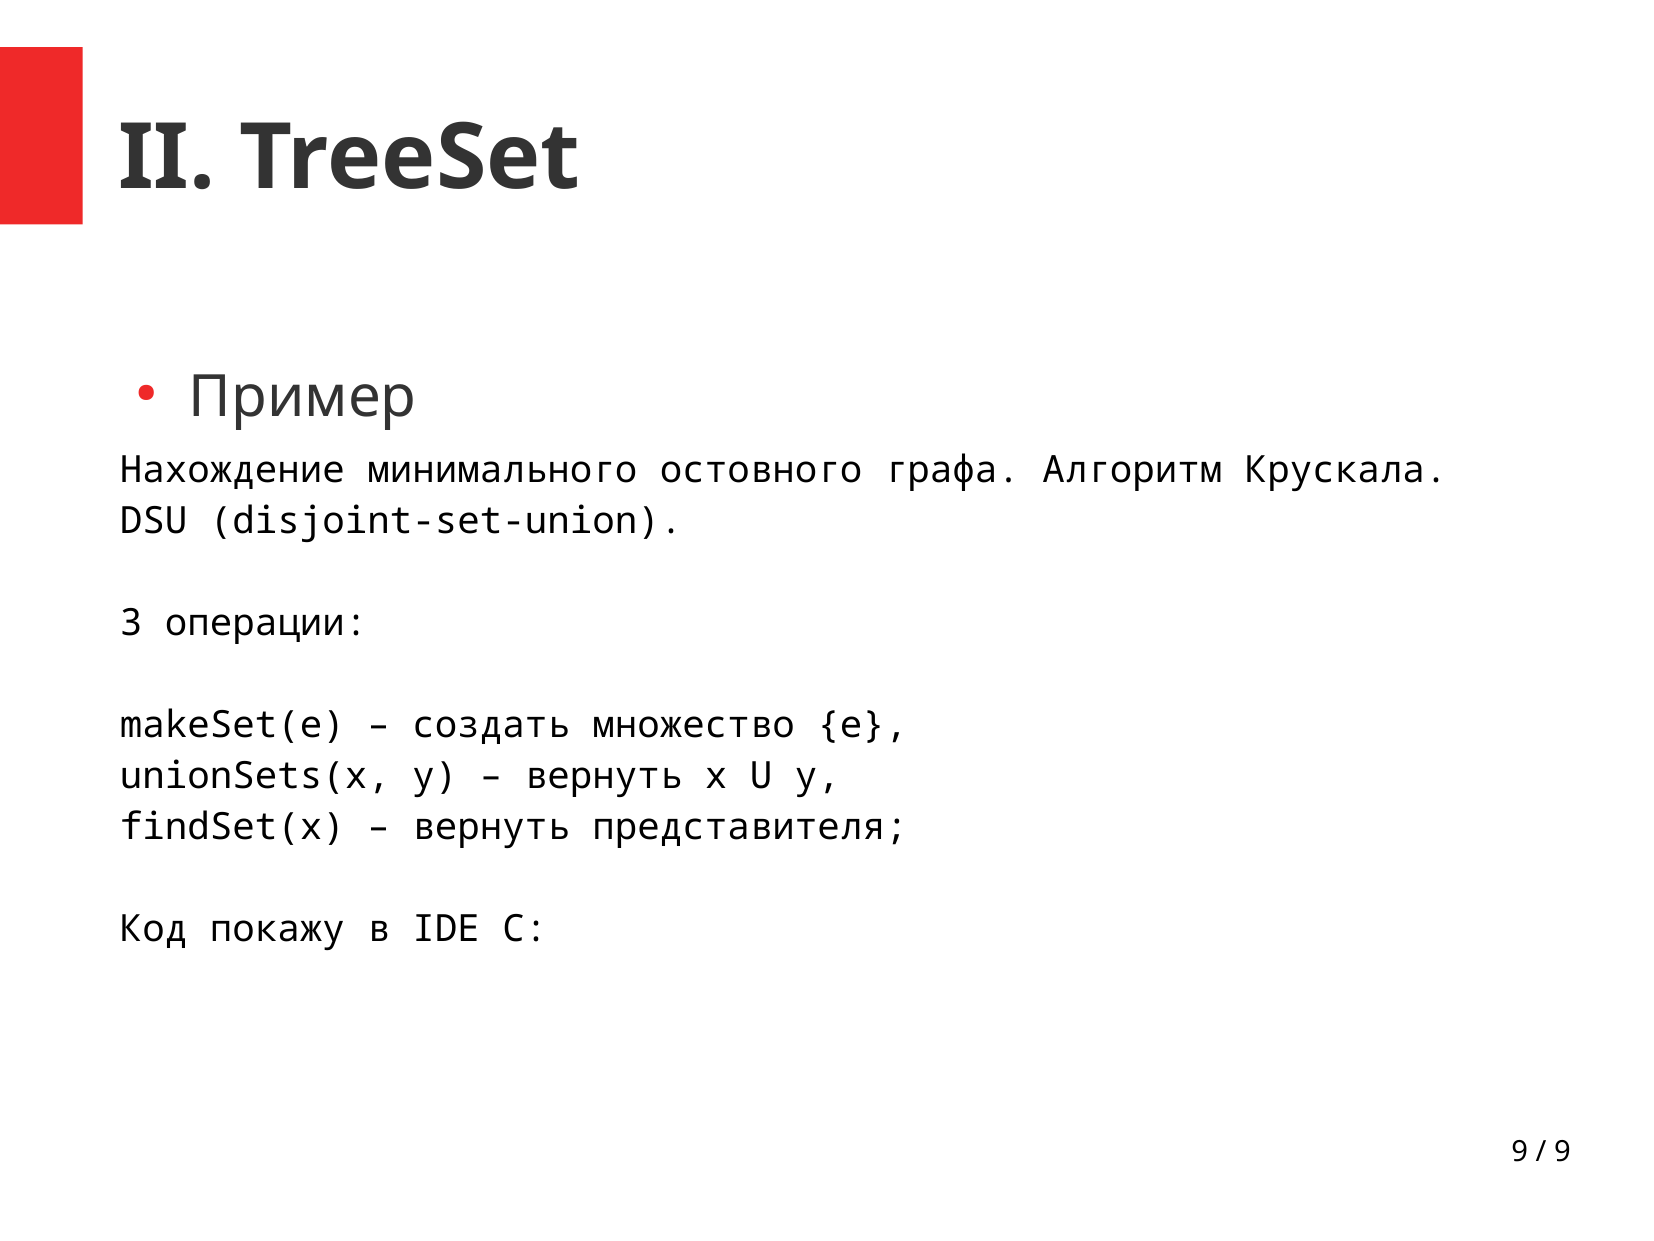

# II. TreeSet
Пример
Нахождение минимального остовного графа. Алгоритм Крускала. DSU (disjoint-set-union).
3 операции:
makeSet(e) – создать множество {e},
unionSets(x, y) – вернуть x U y,
findSet(x) – вернуть представителя;
Код покажу в IDE C:
9